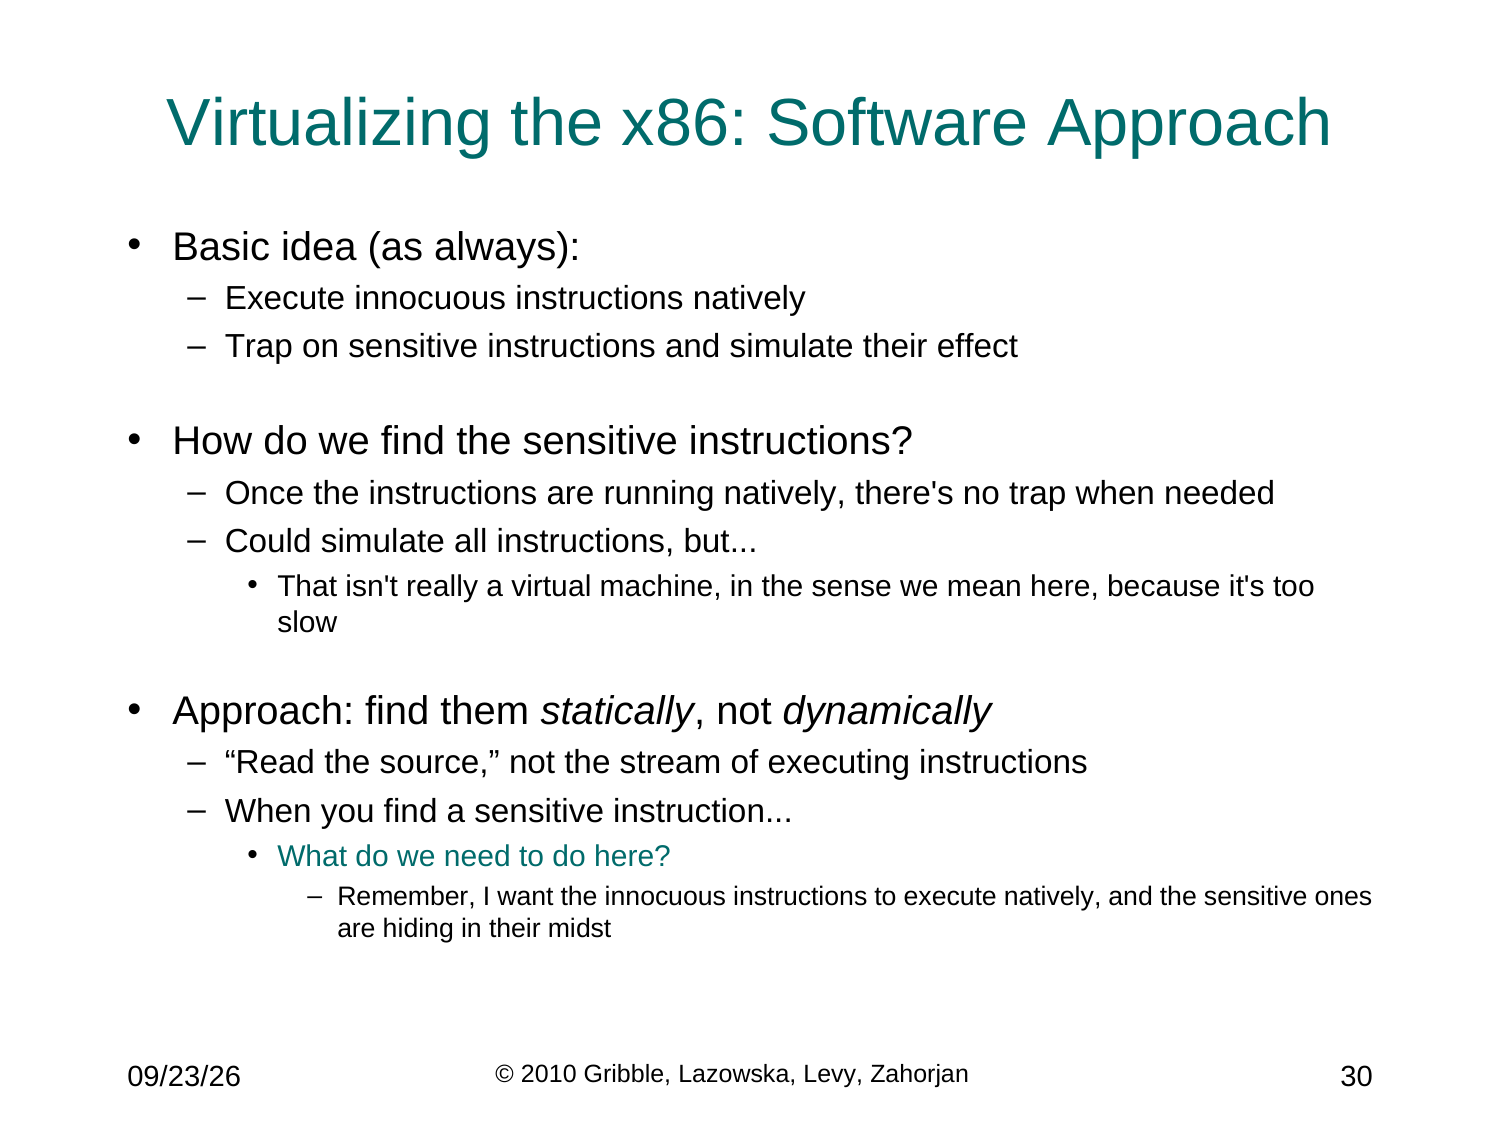

# Virtualizing the x86: Software Approach
Basic idea (as always):
Execute innocuous instructions natively
Trap on sensitive instructions and simulate their effect
How do we find the sensitive instructions?
Once the instructions are running natively, there's no trap when needed
Could simulate all instructions, but...
That isn't really a virtual machine, in the sense we mean here, because it's too slow
Approach: find them statically, not dynamically
“Read the source,” not the stream of executing instructions
When you find a sensitive instruction...
What do we need to do here?
Remember, I want the innocuous instructions to execute natively, and the sensitive ones are hiding in their midst
30